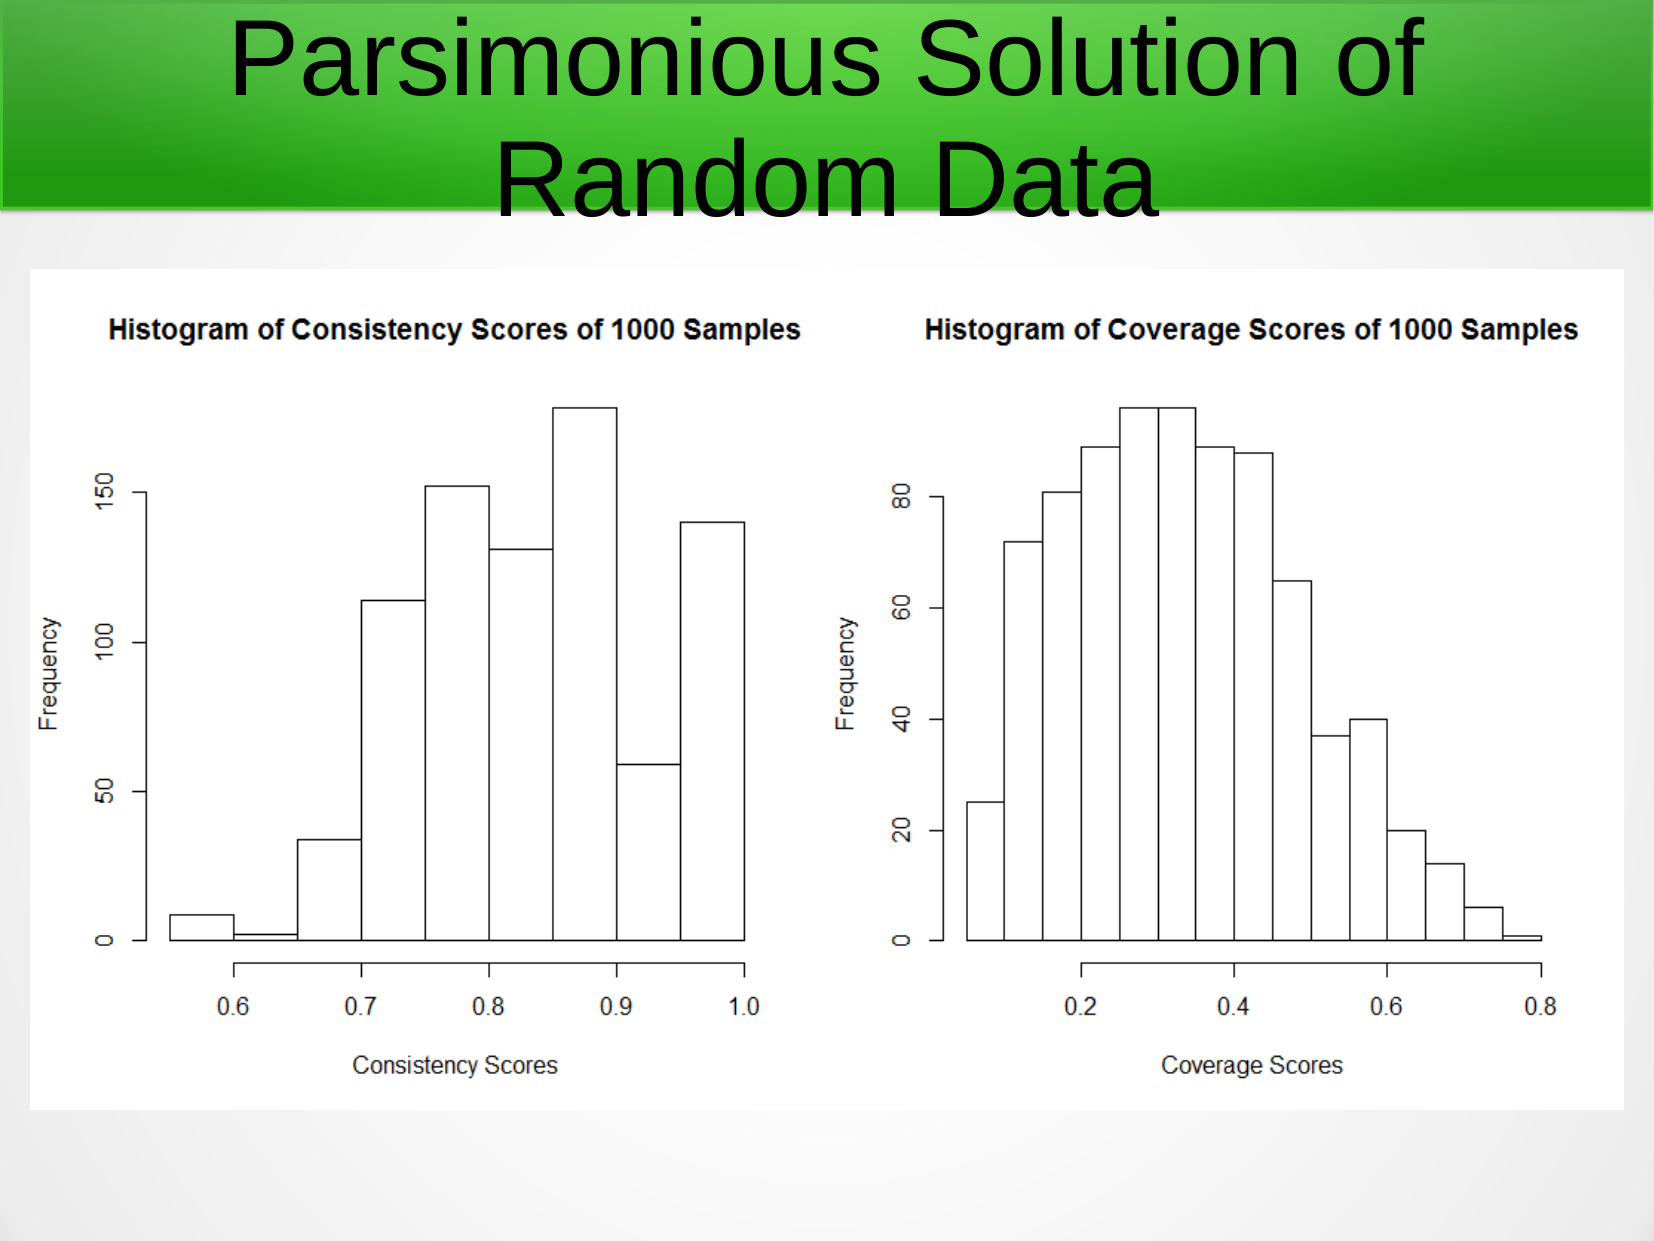

# Parsimonious Solution of Random Data
Graph showing the random patterns I found